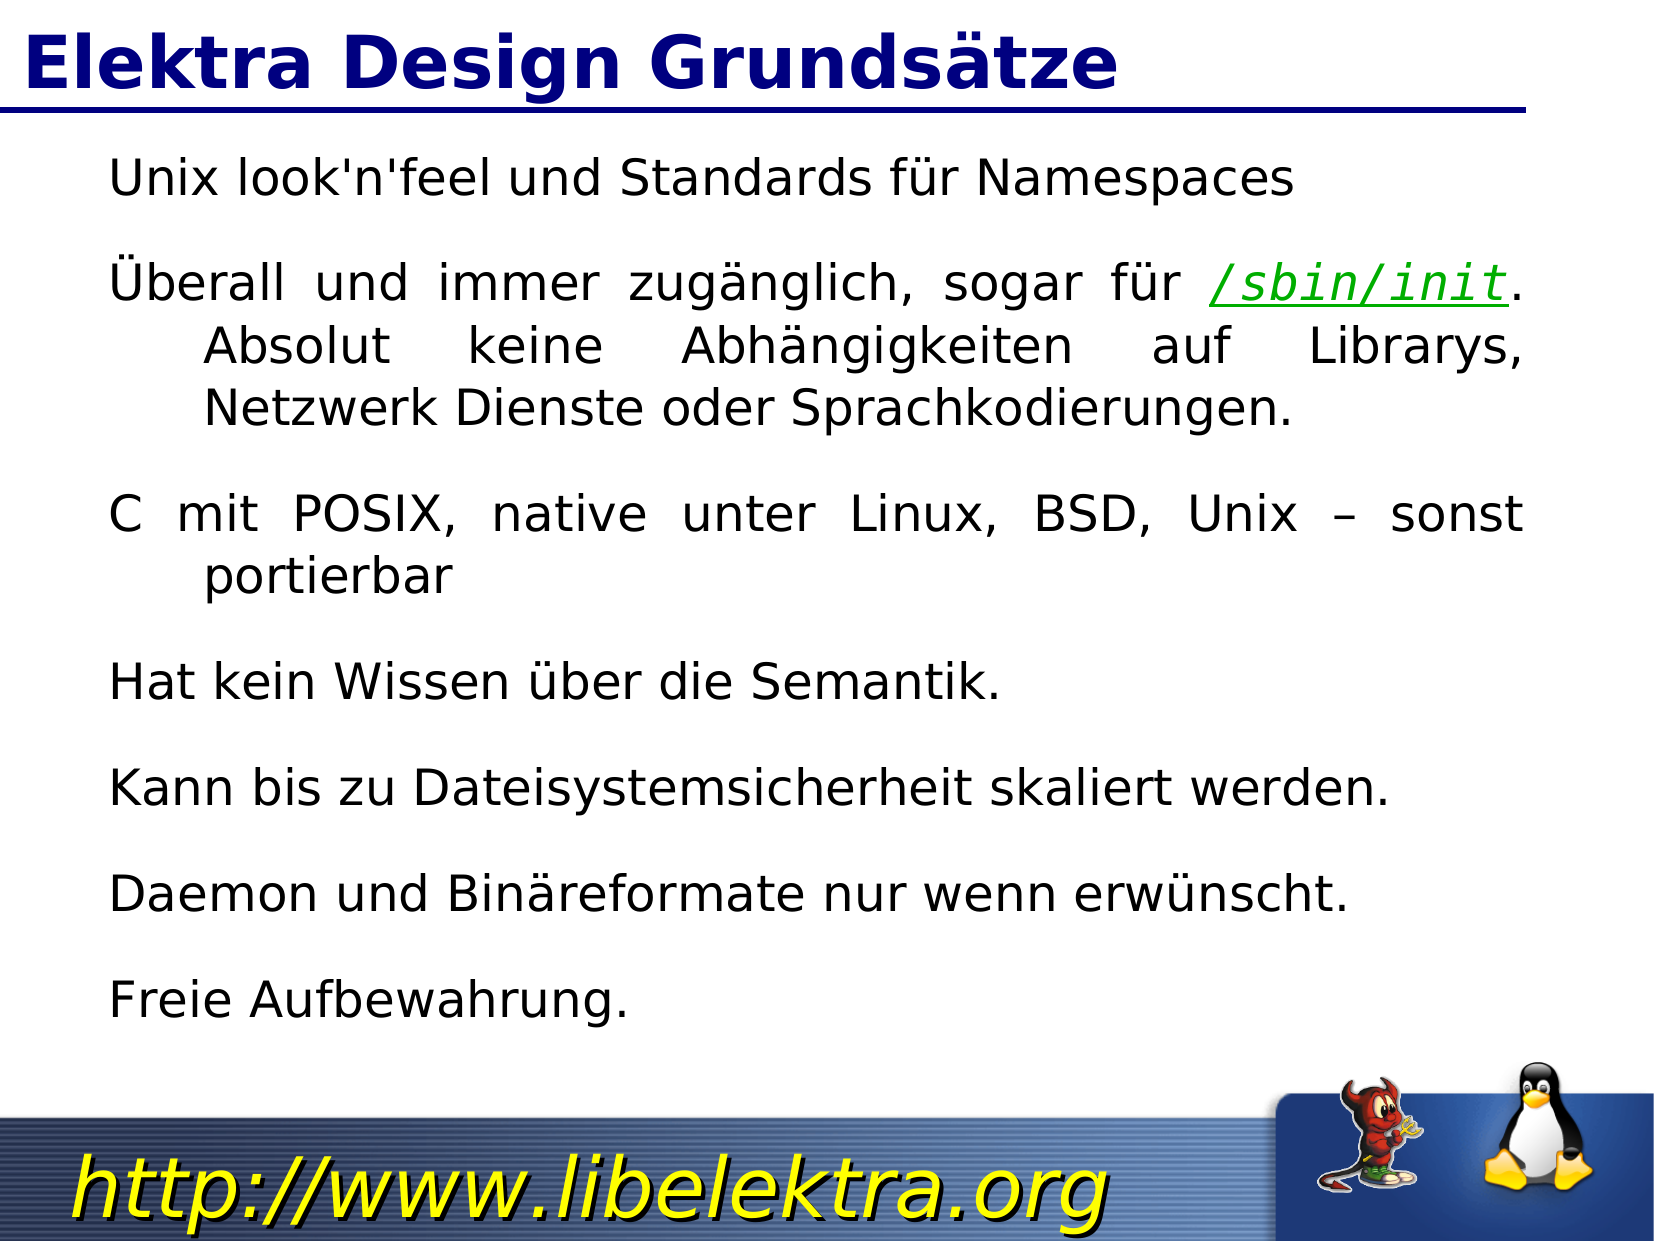

Elektra Design Grundsätze
# Unix look'n'feel und Standards für Namespaces
Überall und immer zugänglich, sogar für /sbin/init. Absolut keine Abhängigkeiten auf Librarys, Netzwerk Dienste oder Sprachkodierungen.
C mit POSIX, native unter Linux, BSD, Unix – sonst portierbar
Hat kein Wissen über die Semantik.
Kann bis zu Dateisystemsicherheit skaliert werden.
Daemon und Binäreformate nur wenn erwünscht.
Freie Aufbewahrung.